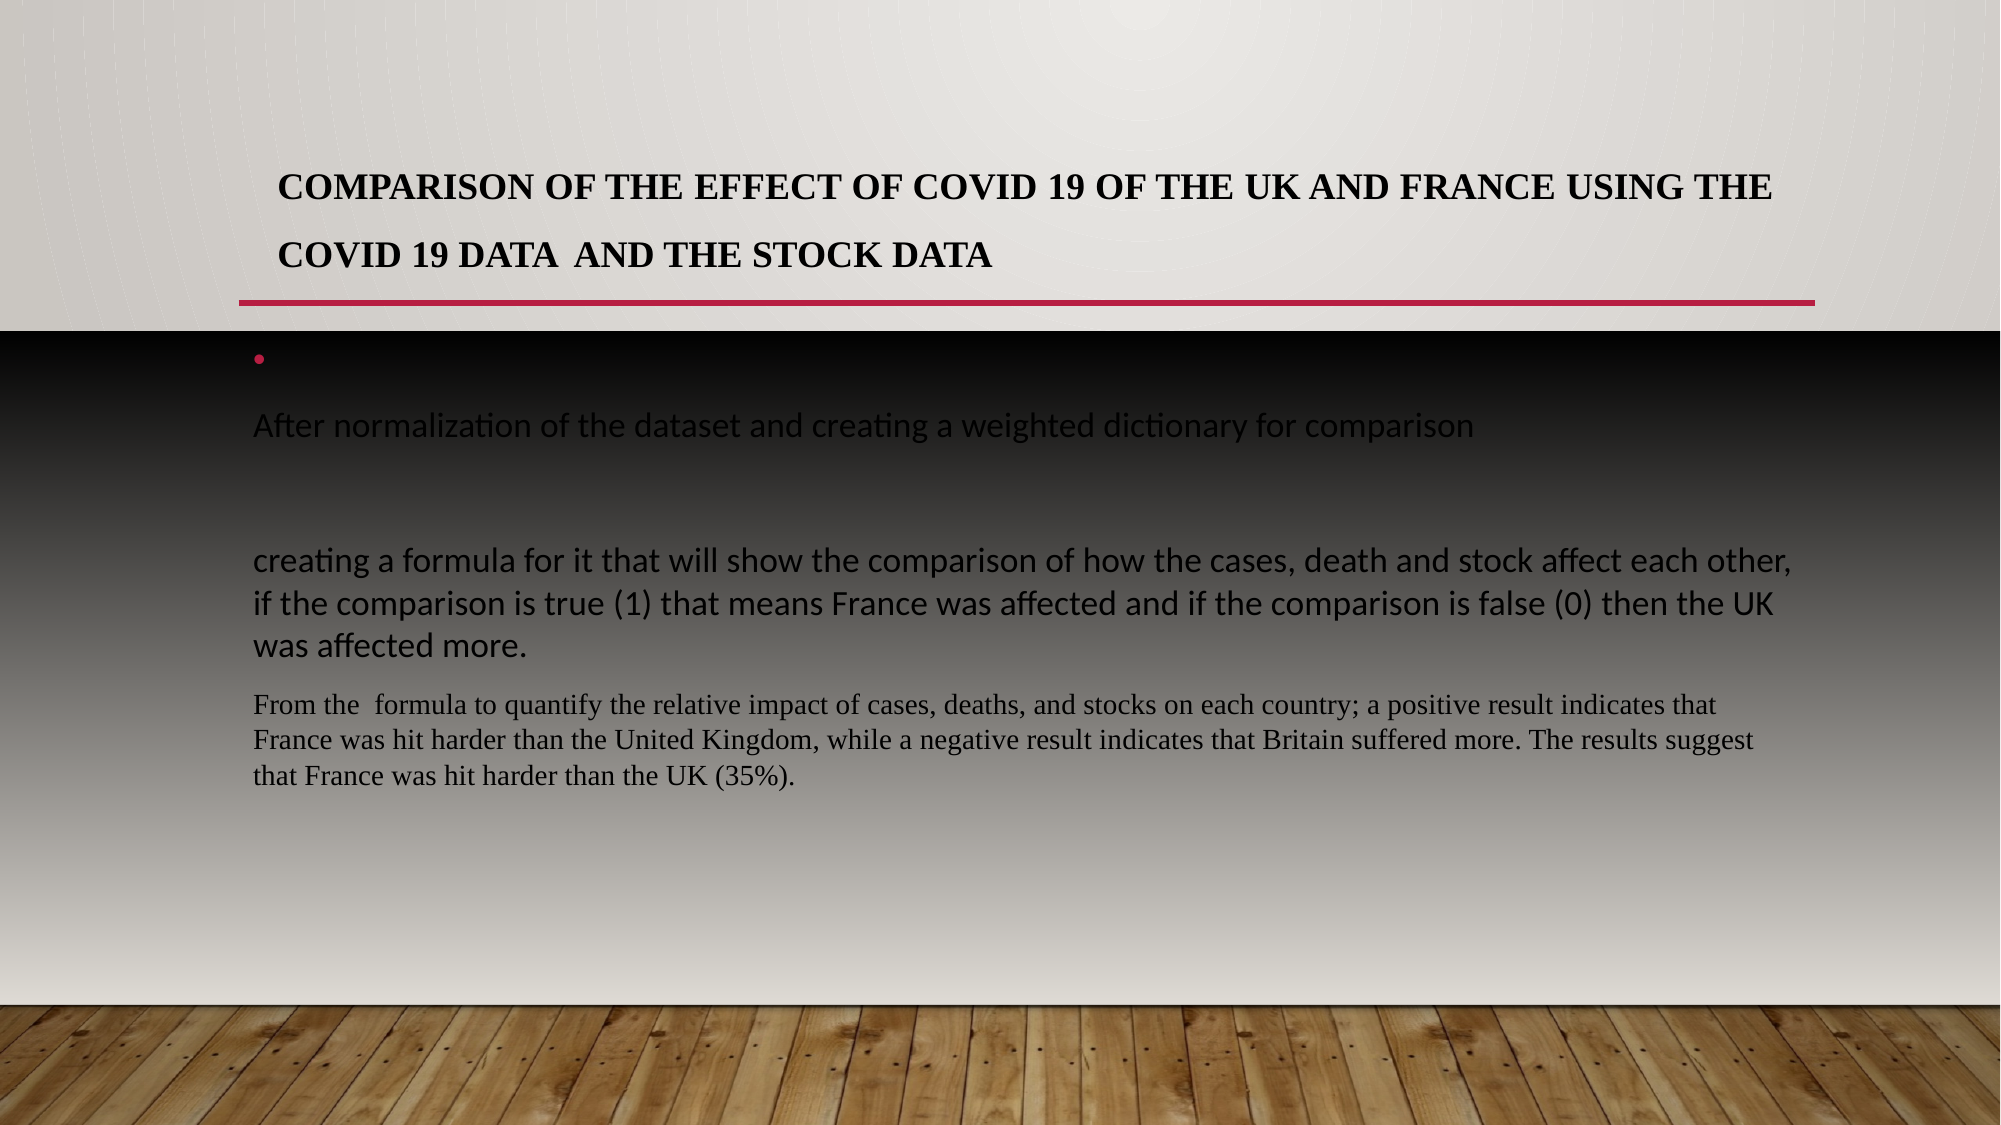

# COMPARISON OF THE EFFECT OF COVID 19 OF THE UK AND FRANCE USING THE COVID 19 DATA AND THE STOCK DATA
After normalization of the dataset and creating a weighted dictionary for comparison
creating a formula for it that will show the comparison of how the cases, death and stock affect each other, if the comparison is true (1) that means France was affected and if the comparison is false (0) then the UK was affected more.
From the formula to quantify the relative impact of cases, deaths, and stocks on each country; a positive result indicates that France was hit harder than the United Kingdom, while a negative result indicates that Britain suffered more. The results suggest that France was hit harder than the UK (35%).